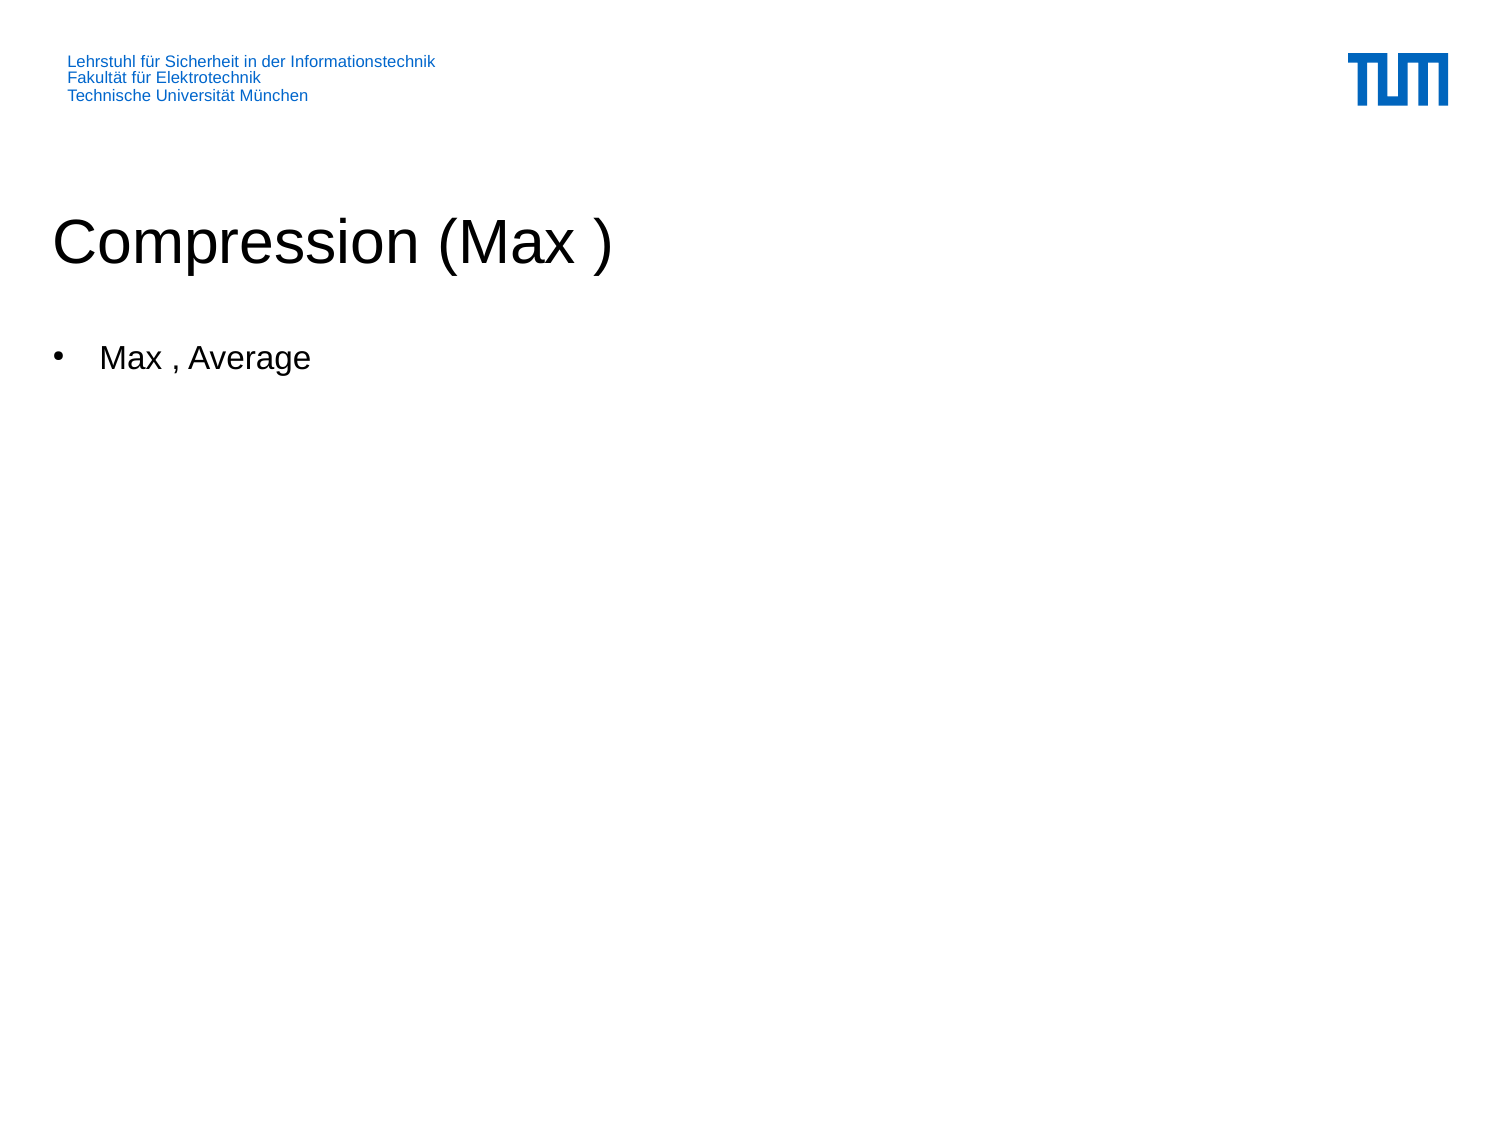

# Compression (Max )
Max , Average